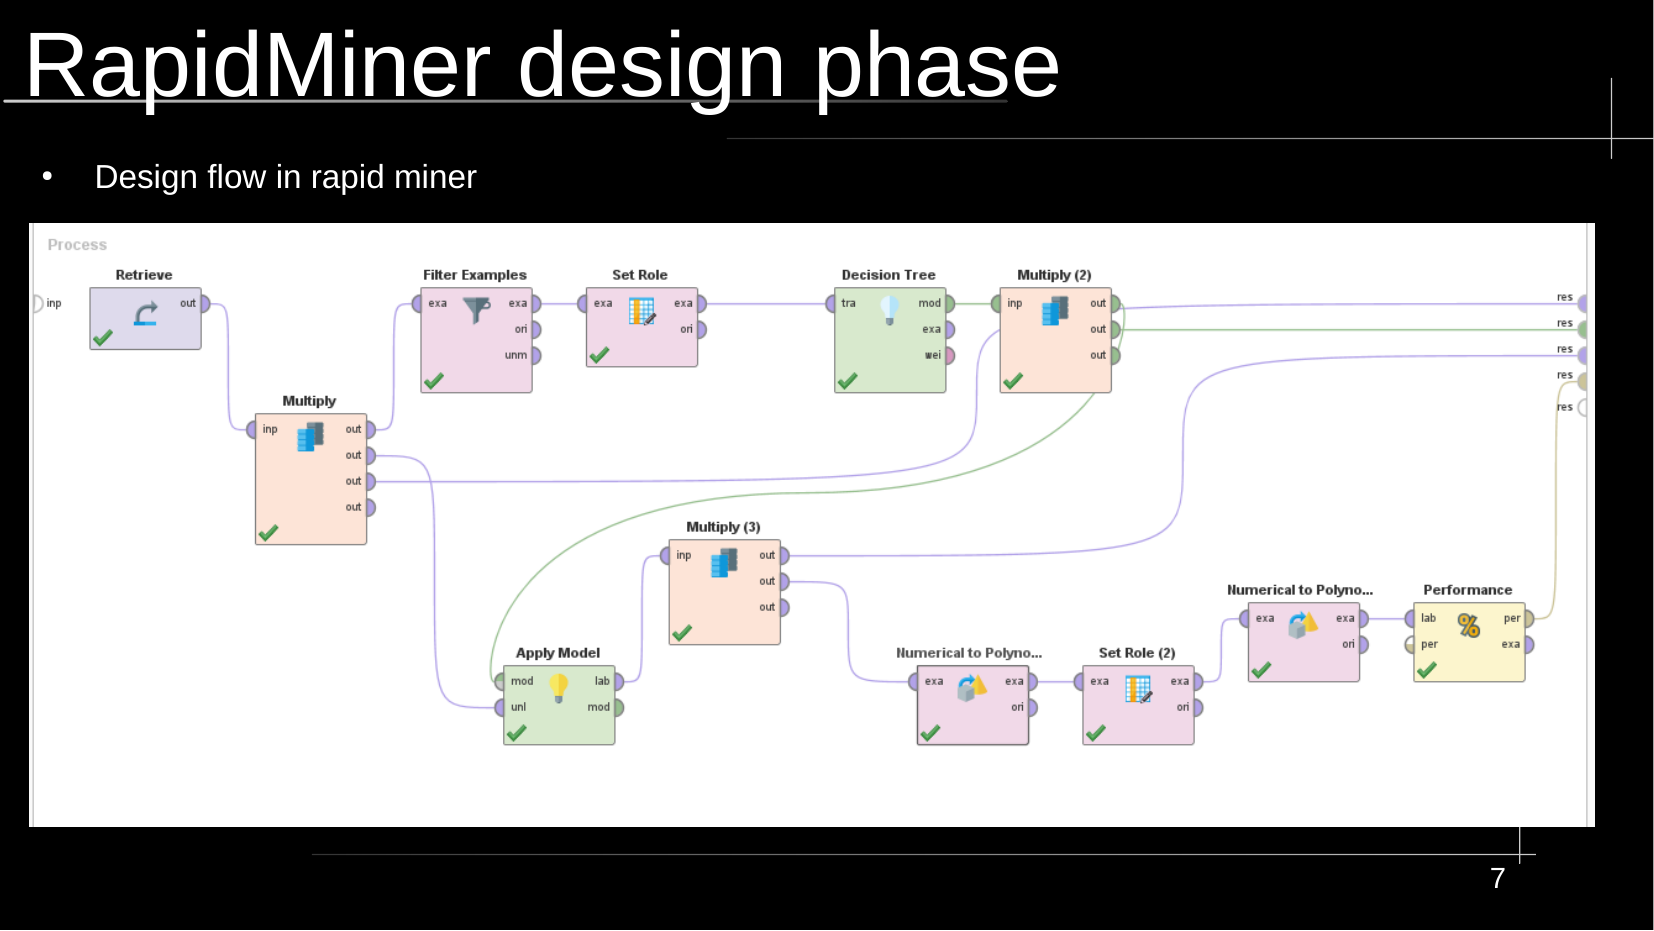

# RapidMiner design phase
Design flow in rapid miner
7